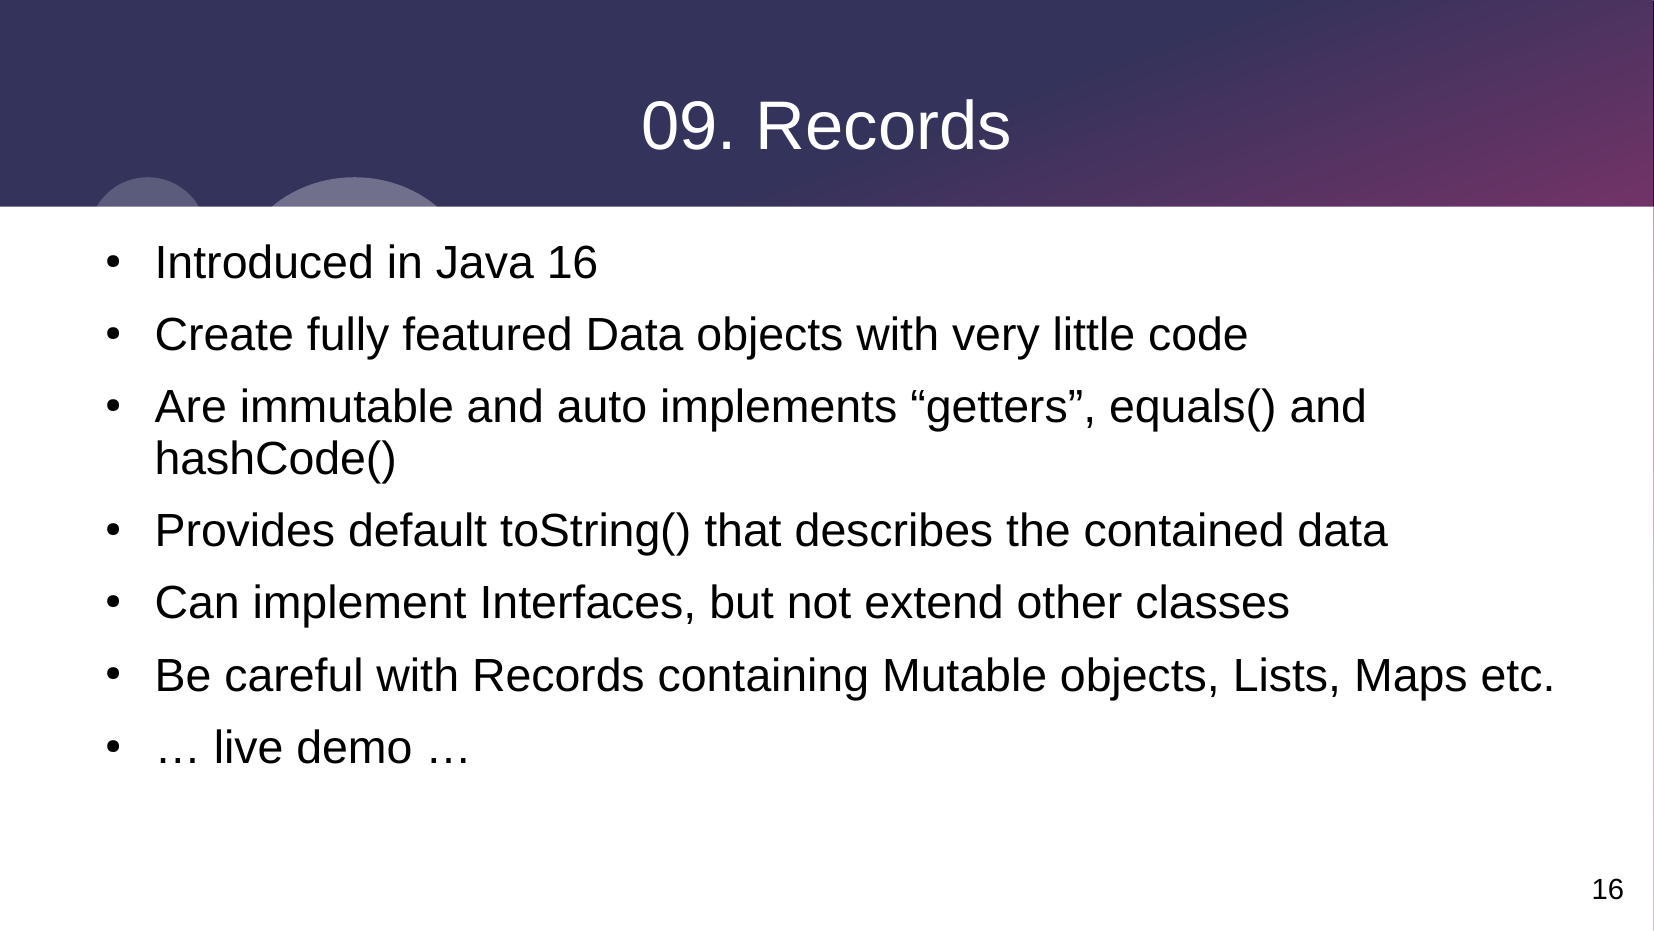

# 09. Records
Introduced in Java 16
Create fully featured Data objects with very little code
Are immutable and auto implements “getters”, equals() and hashCode()
Provides default toString() that describes the contained data
Can implement Interfaces, but not extend other classes
Be careful with Records containing Mutable objects, Lists, Maps etc.
… live demo …